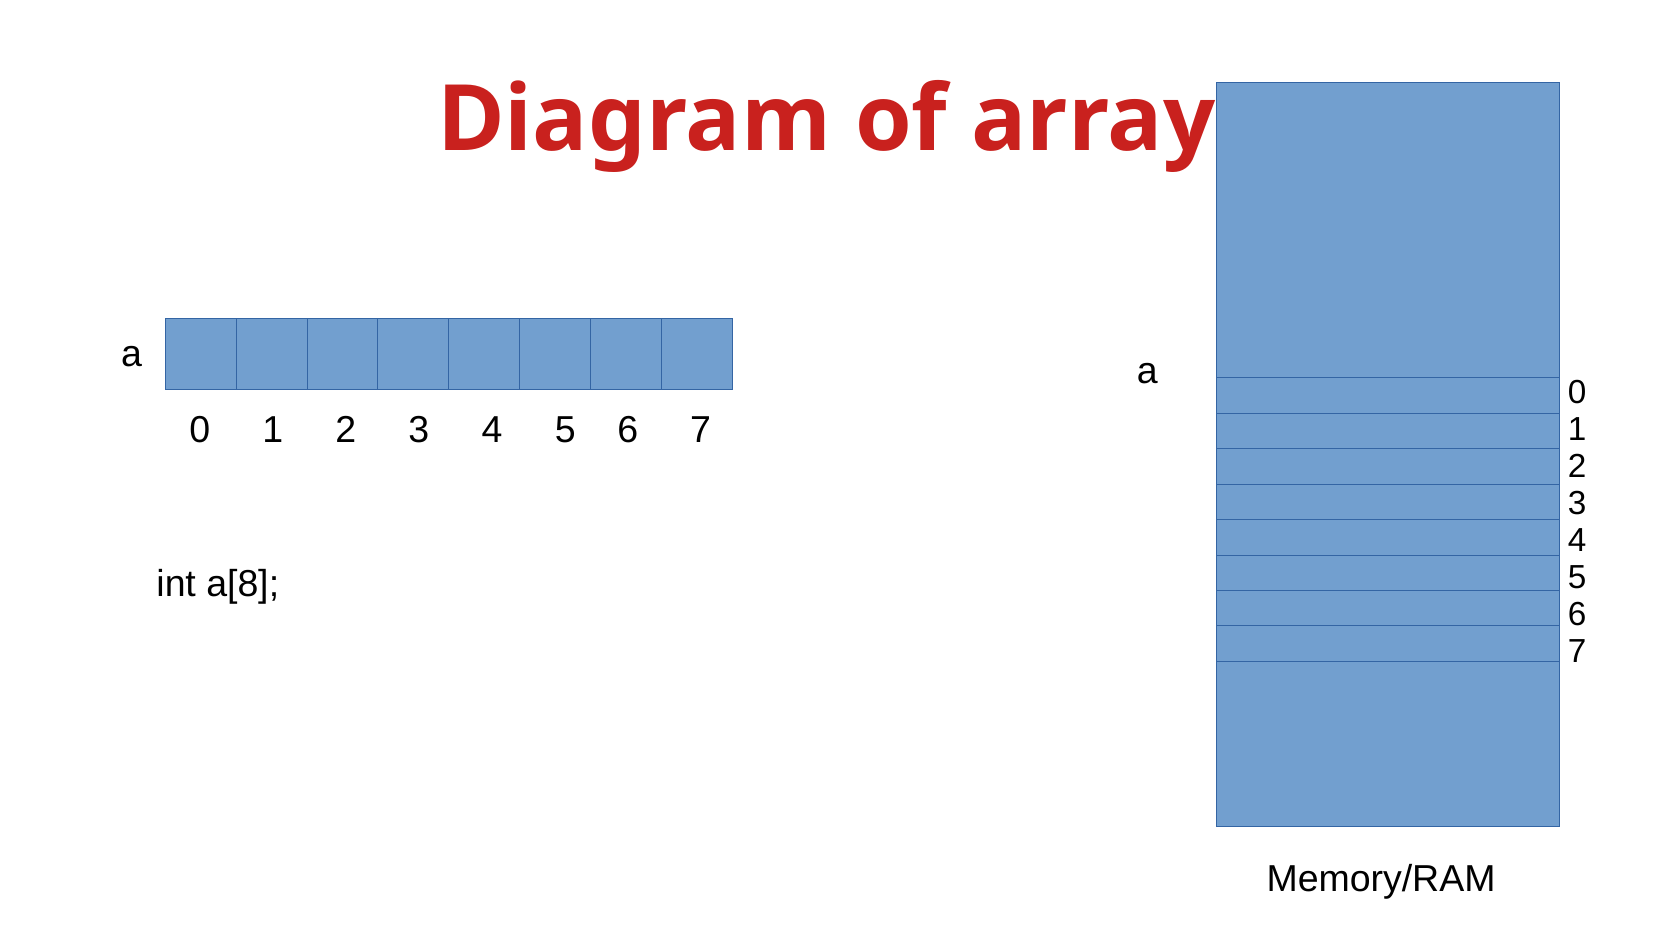

# Diagram of array
a
a
0
1
2
3
4
5
6
7
 0 1 2 3 4 5 6 7
int a[8];
Memory/RAM